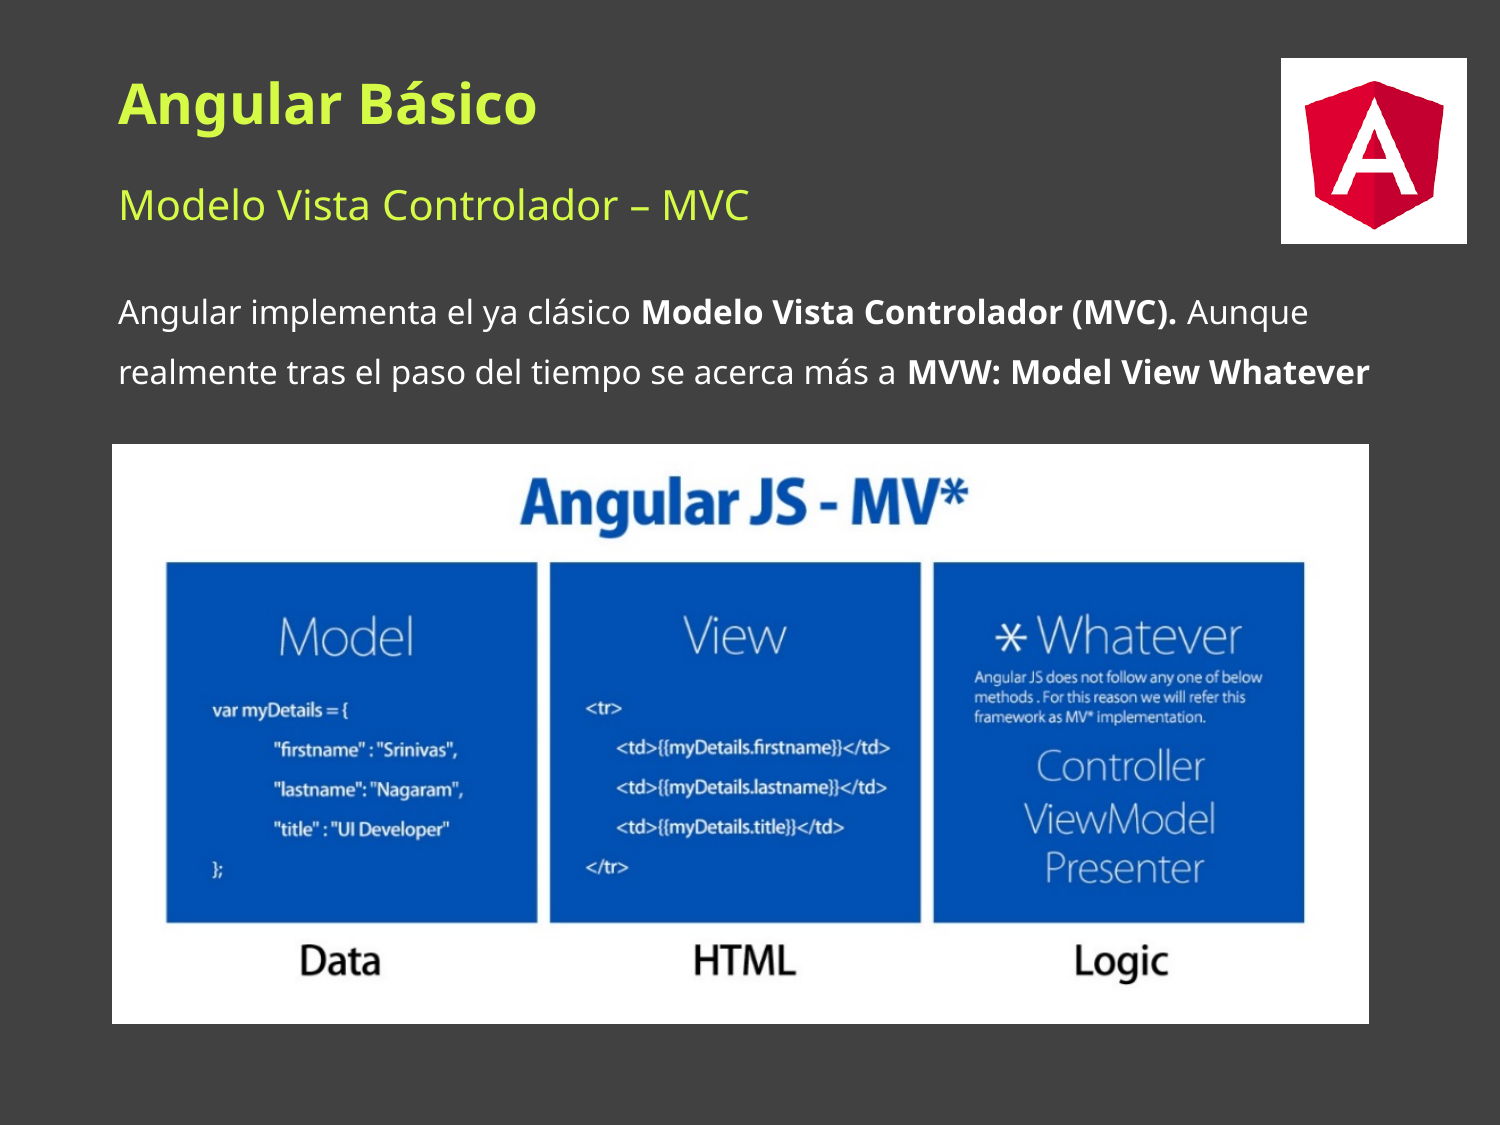

# Angular Básico
Modelo Vista Controlador – MVC
Angular implementa el ya clásico Modelo Vista Controlador (MVC). Aunque realmente tras el paso del tiempo se acerca más a MVW: Model View Whatever